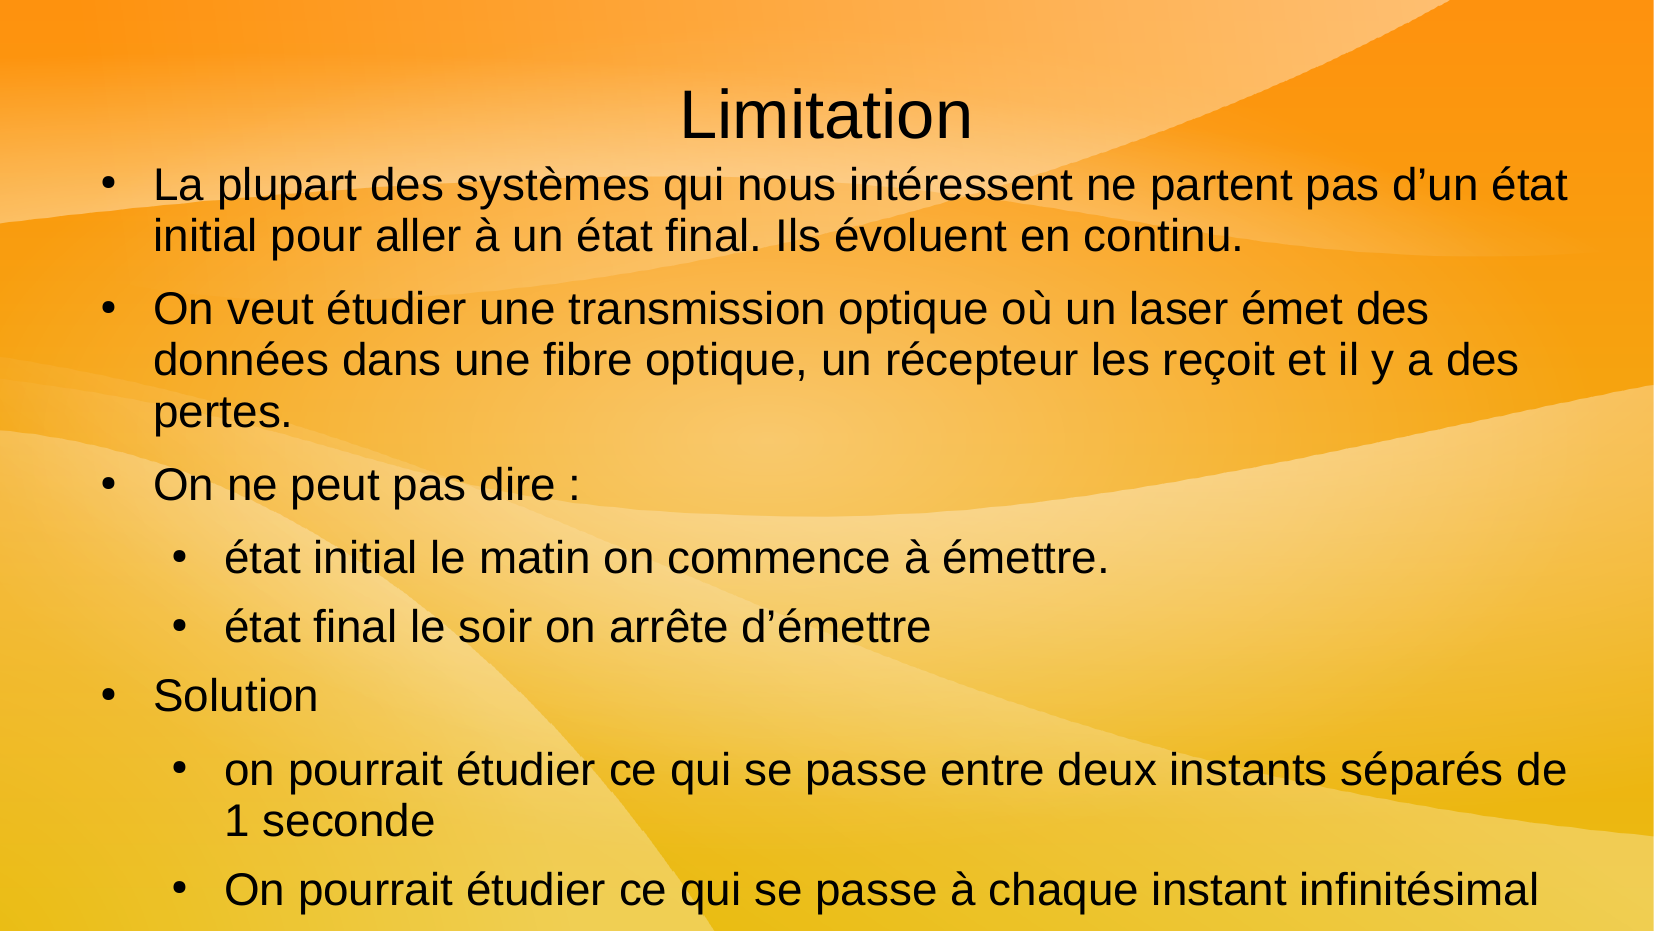

# Limitation
La plupart des systèmes qui nous intéressent ne partent pas d’un état initial pour aller à un état final. Ils évoluent en continu.
On veut étudier une transmission optique où un laser émet des données dans une fibre optique, un récepteur les reçoit et il y a des pertes.
On ne peut pas dire :
état initial le matin on commence à émettre.
état final le soir on arrête d’émettre
Solution
on pourrait étudier ce qui se passe entre deux instants séparés de 1 seconde
On pourrait étudier ce qui se passe à chaque instant infinitésimal